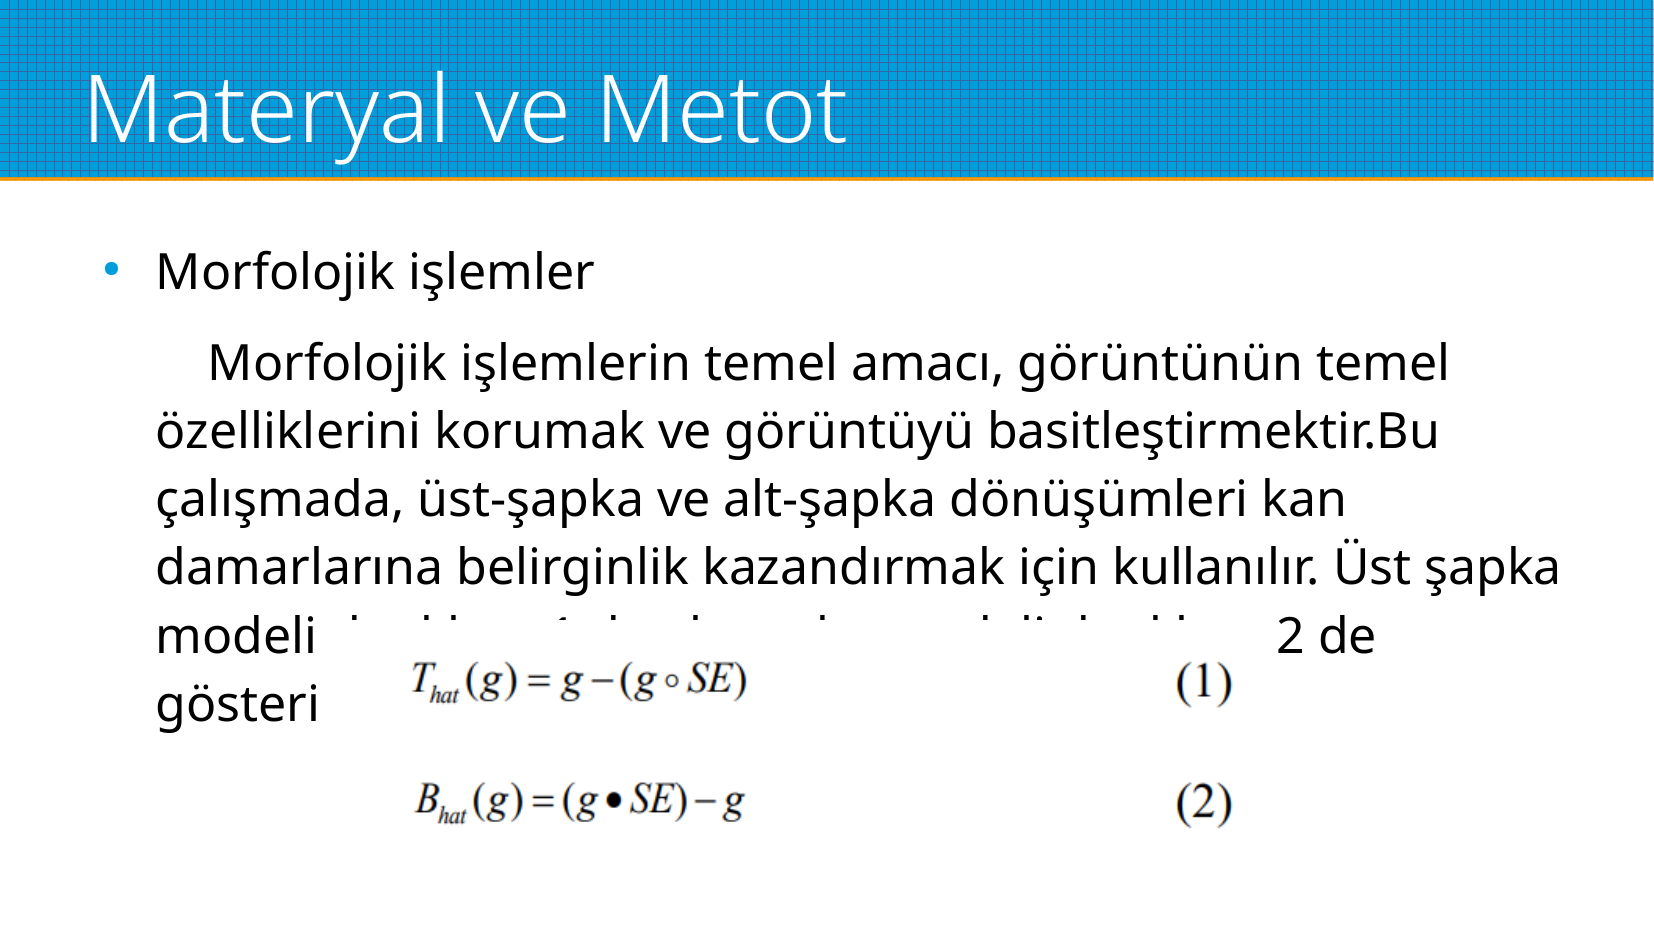

# Materyal ve Metot
Morfolojik işlemler
 Morfolojik işlemlerin temel amacı, görüntünün temel özelliklerini korumak ve görüntüyü basitleştirmektir.Bu çalışmada, üst-şapka ve alt-şapka dönüşümleri kan damarlarına belirginlik kazandırmak için kullanılır. Üst şapka modeli denklem 1 de alt şapka modeli denklem 2 de gösterilmiştir.